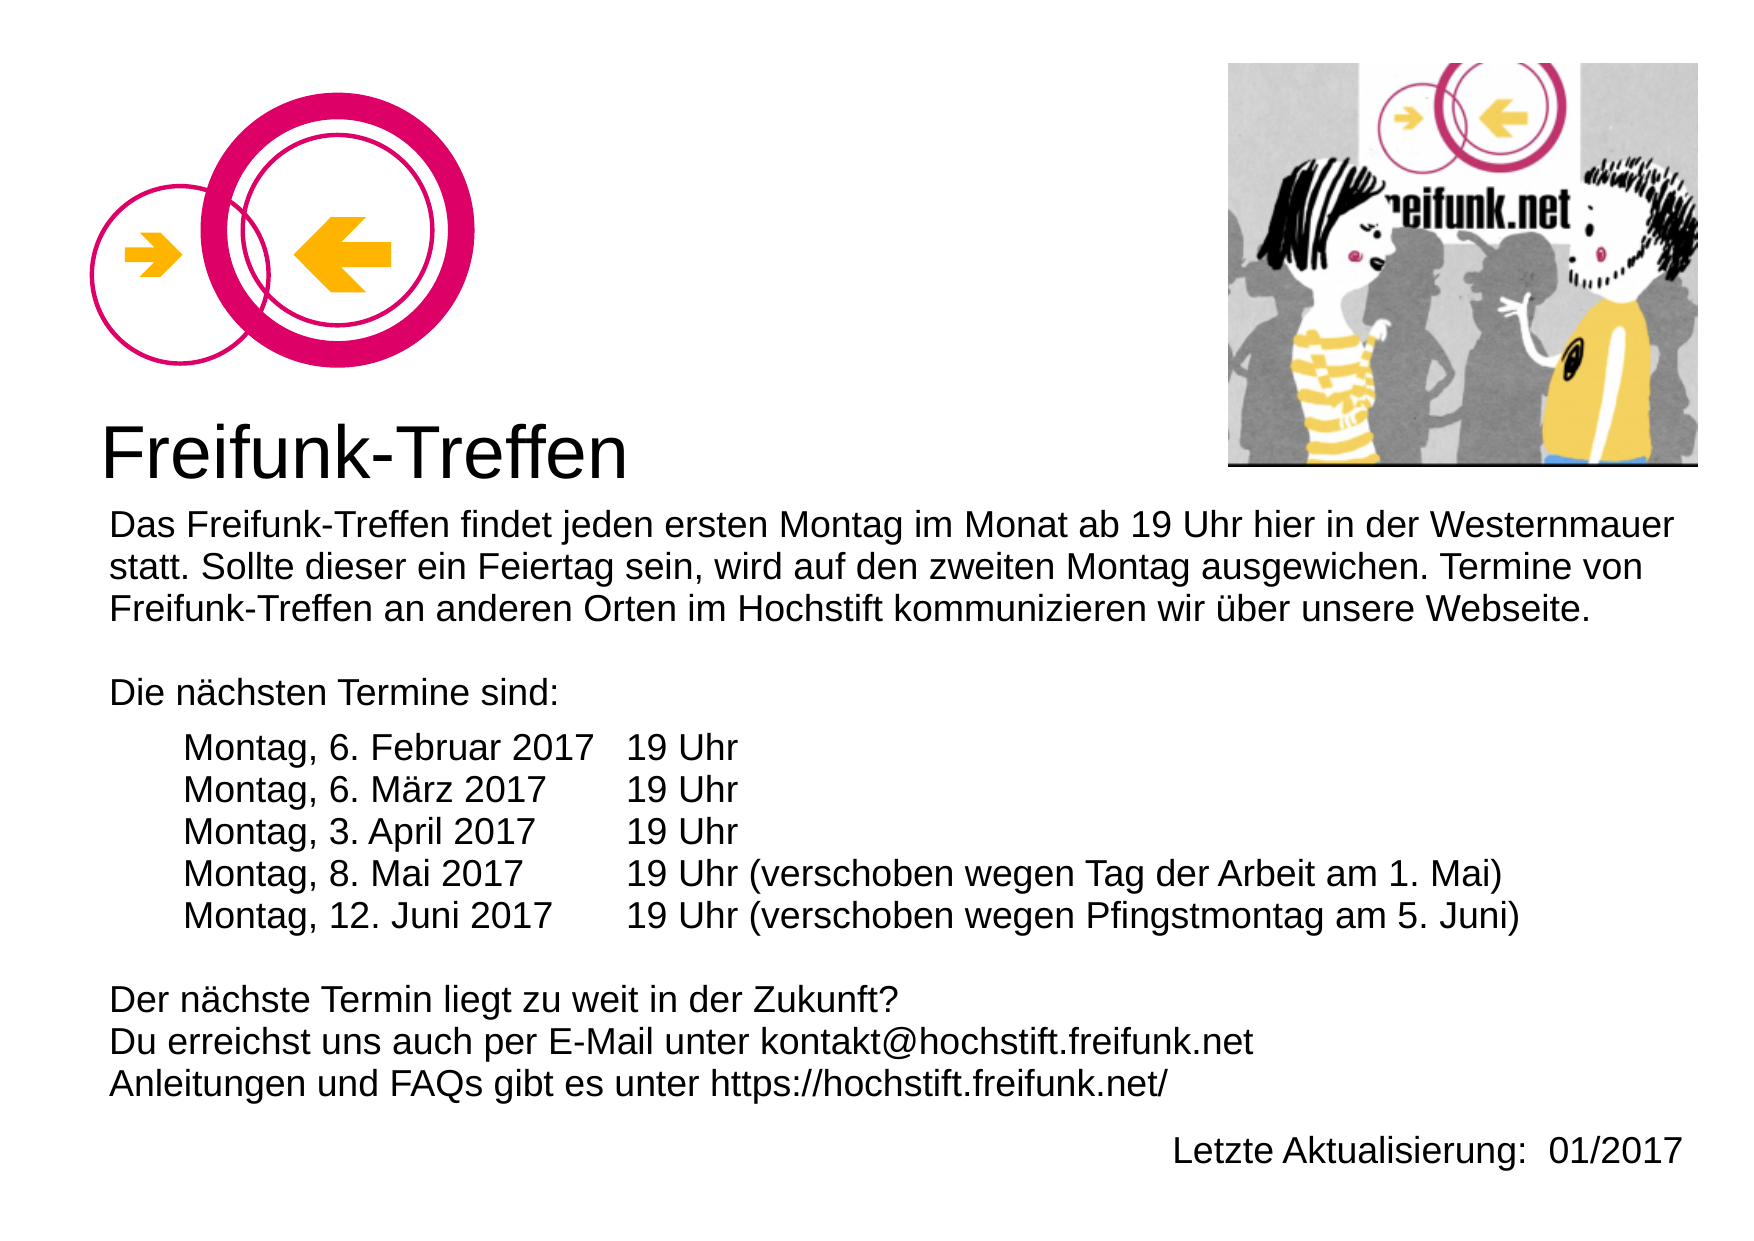

Freifunk-Treffen
Das Freifunk-Treffen findet jeden ersten Montag im Monat ab 19 Uhr hier in der Westernmauer
statt. Sollte dieser ein Feiertag sein, wird auf den zweiten Montag ausgewichen. Termine von
Freifunk-Treffen an anderen Orten im Hochstift kommunizieren wir über unsere Webseite.
Die nächsten Termine sind:
	Montag, 6. Februar 2017 	19 Uhr
	Montag, 6. März 2017 	19 Uhr
	Montag, 3. April 2017 		19 Uhr
	Montag, 8. Mai 2017 		19 Uhr (verschoben wegen Tag der Arbeit am 1. Mai)
	Montag, 12. Juni 2017	19 Uhr (verschoben wegen Pfingstmontag am 5. Juni)
Der nächste Termin liegt zu weit in der Zukunft?
Du erreichst uns auch per E-Mail unter kontakt@hochstift.freifunk.net
Anleitungen und FAQs gibt es unter https://hochstift.freifunk.net/
Letzte Aktualisierung: 01/2017